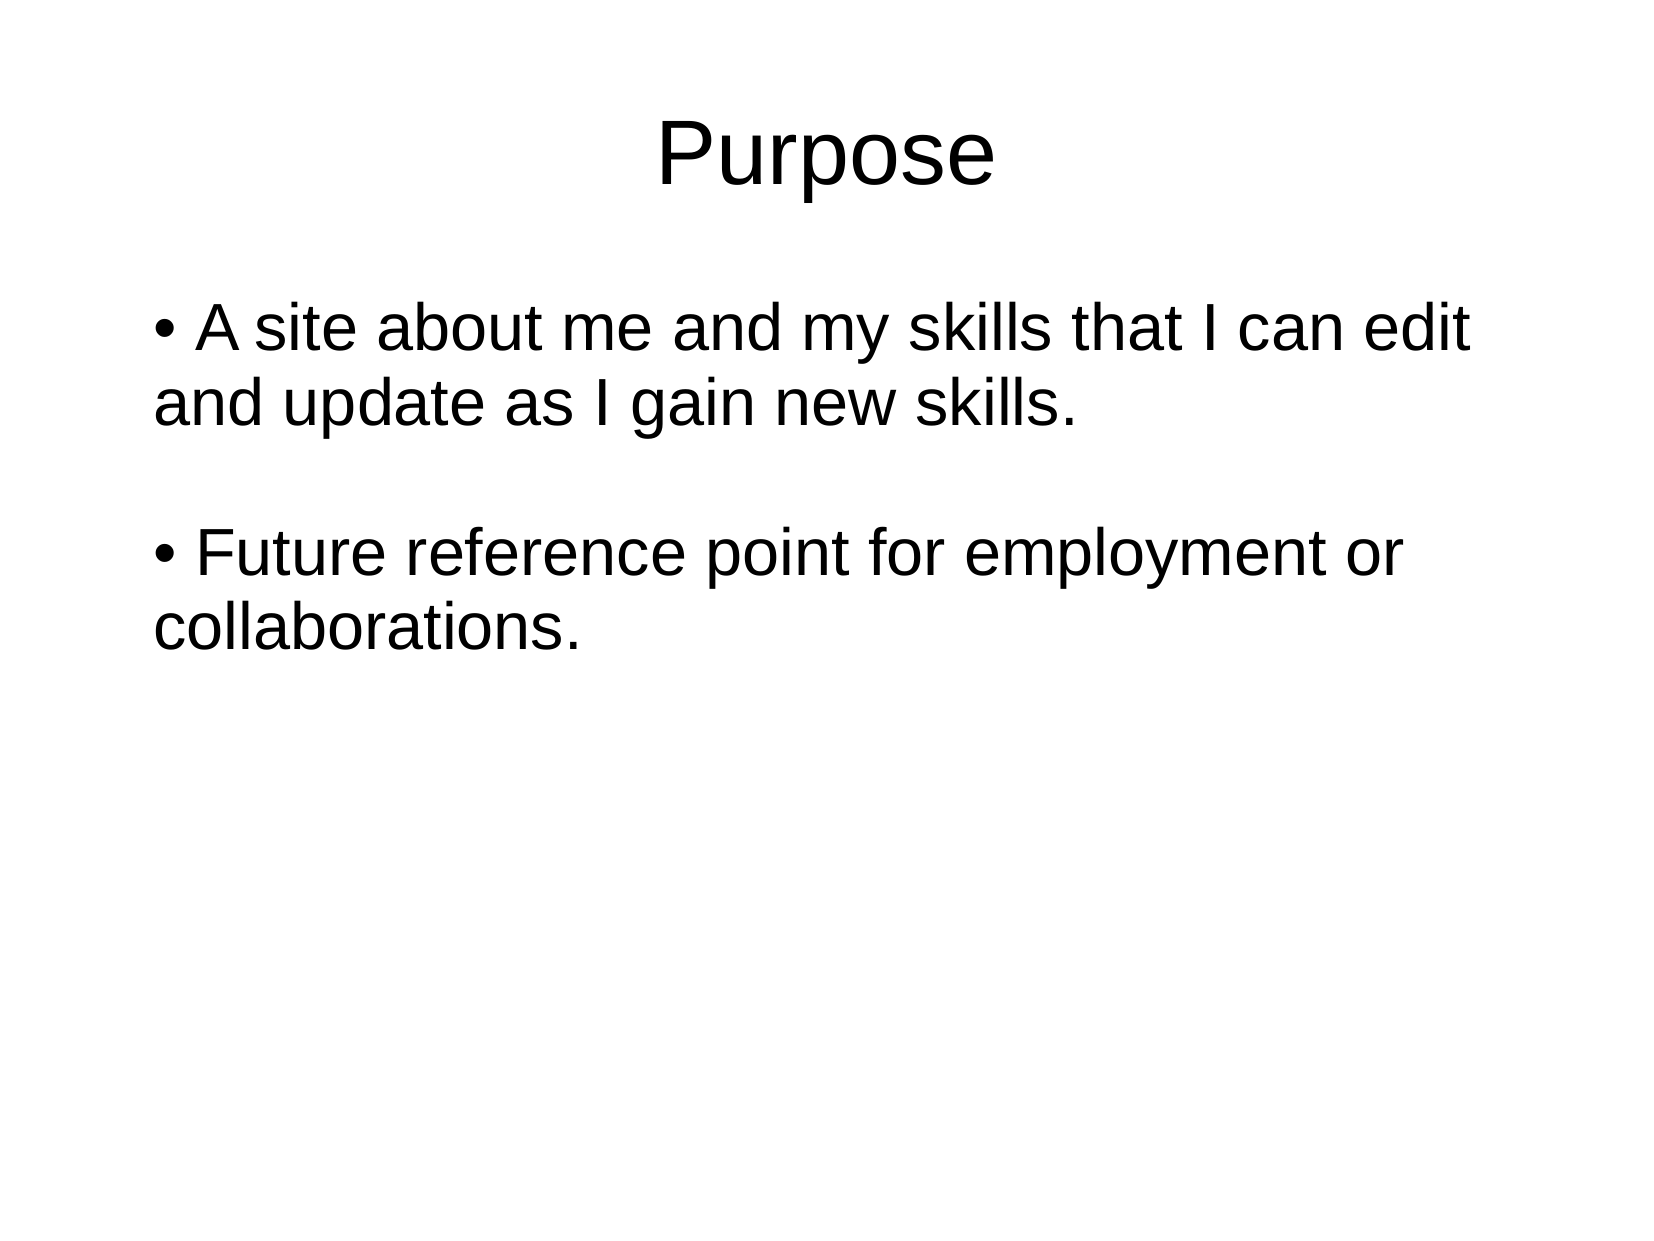

# Purpose
• A site about me and my skills that I can edit and update as I gain new skills.
• Future reference point for employment or collaborations.